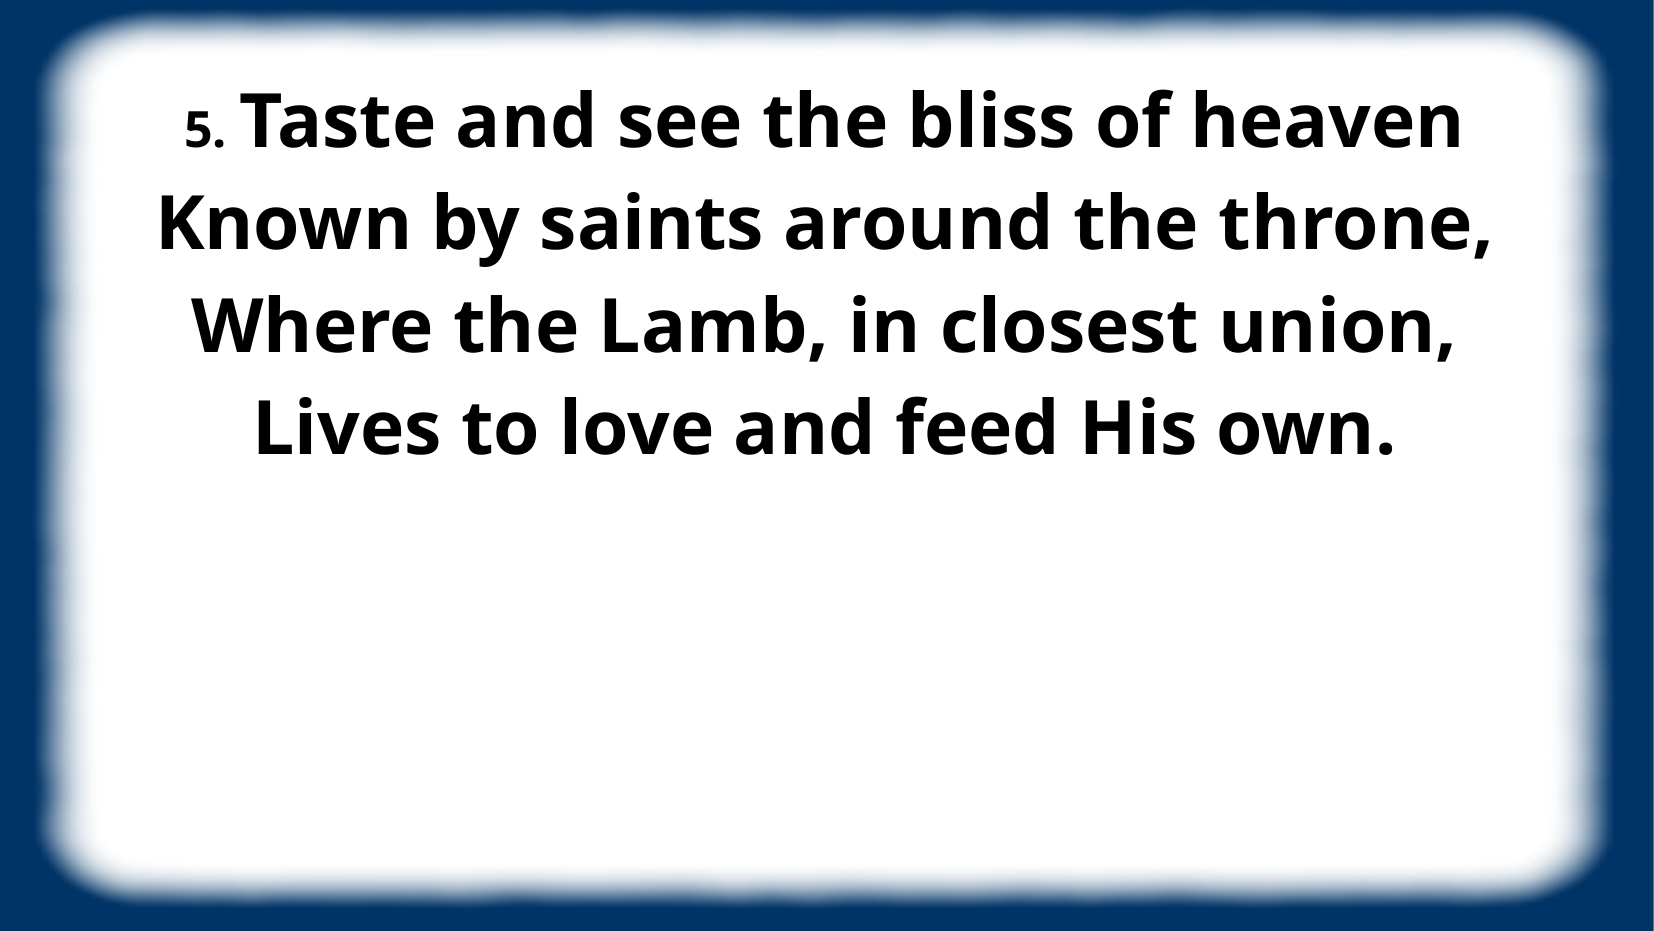

5. Taste and see the bliss of heaven
Known by saints around the throne,
Where the Lamb, in closest union,
Lives to love and feed His own.